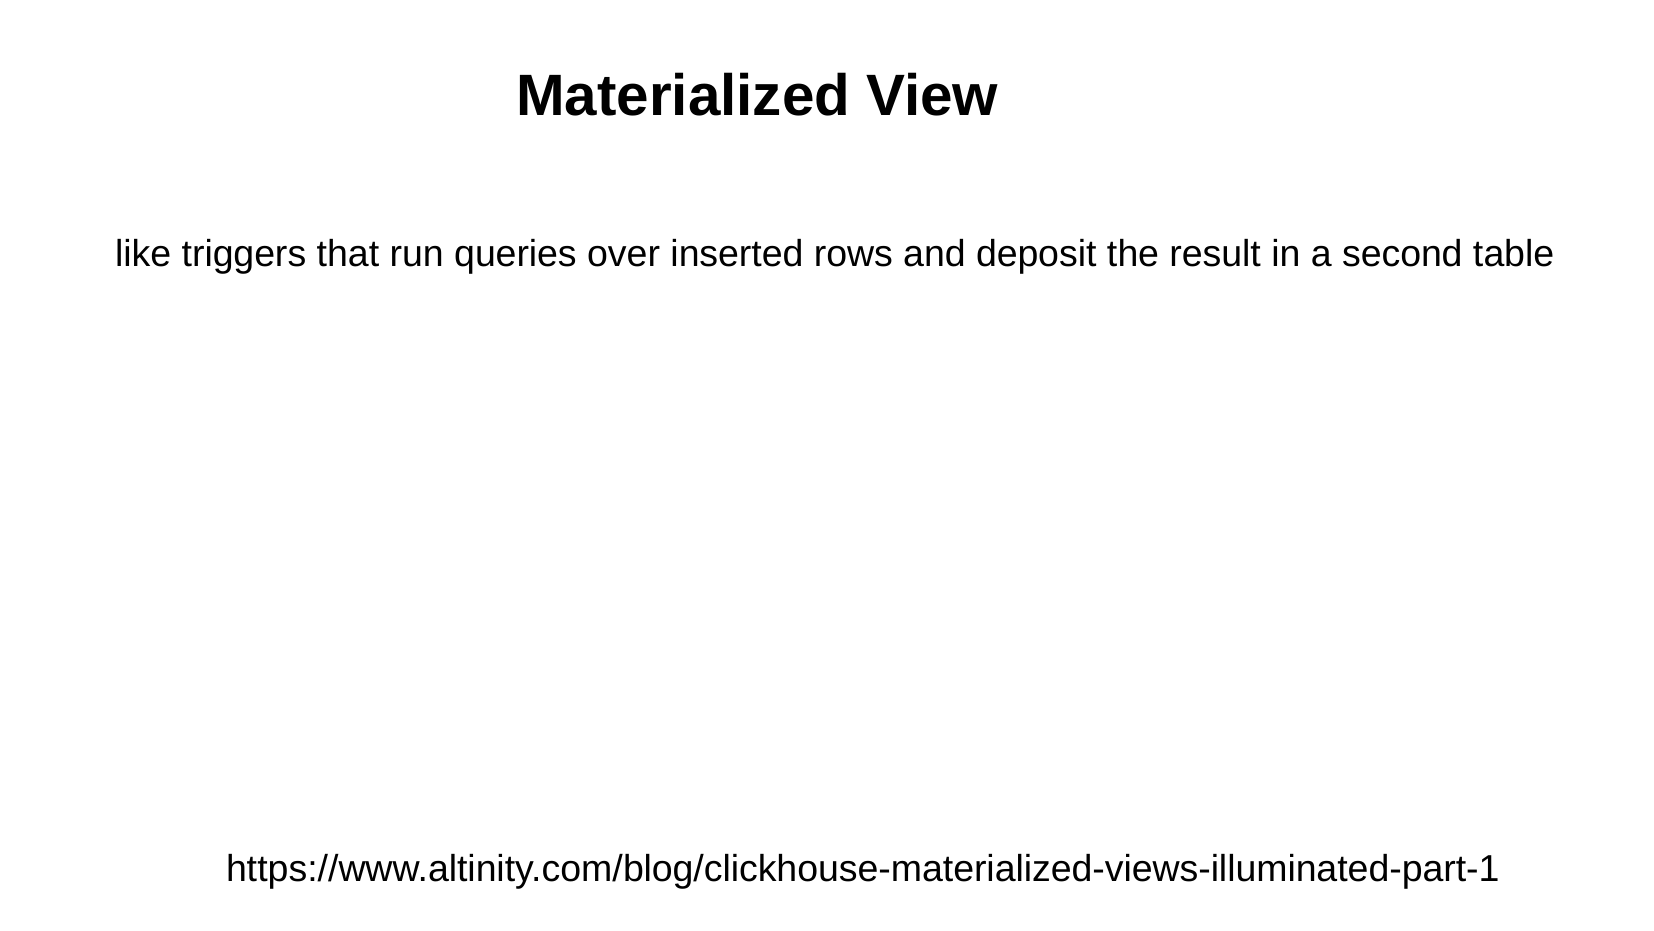

Materialized View
 like triggers that run queries over inserted rows and deposit the result in a second table
https://www.altinity.com/blog/clickhouse-materialized-views-illuminated-part-1